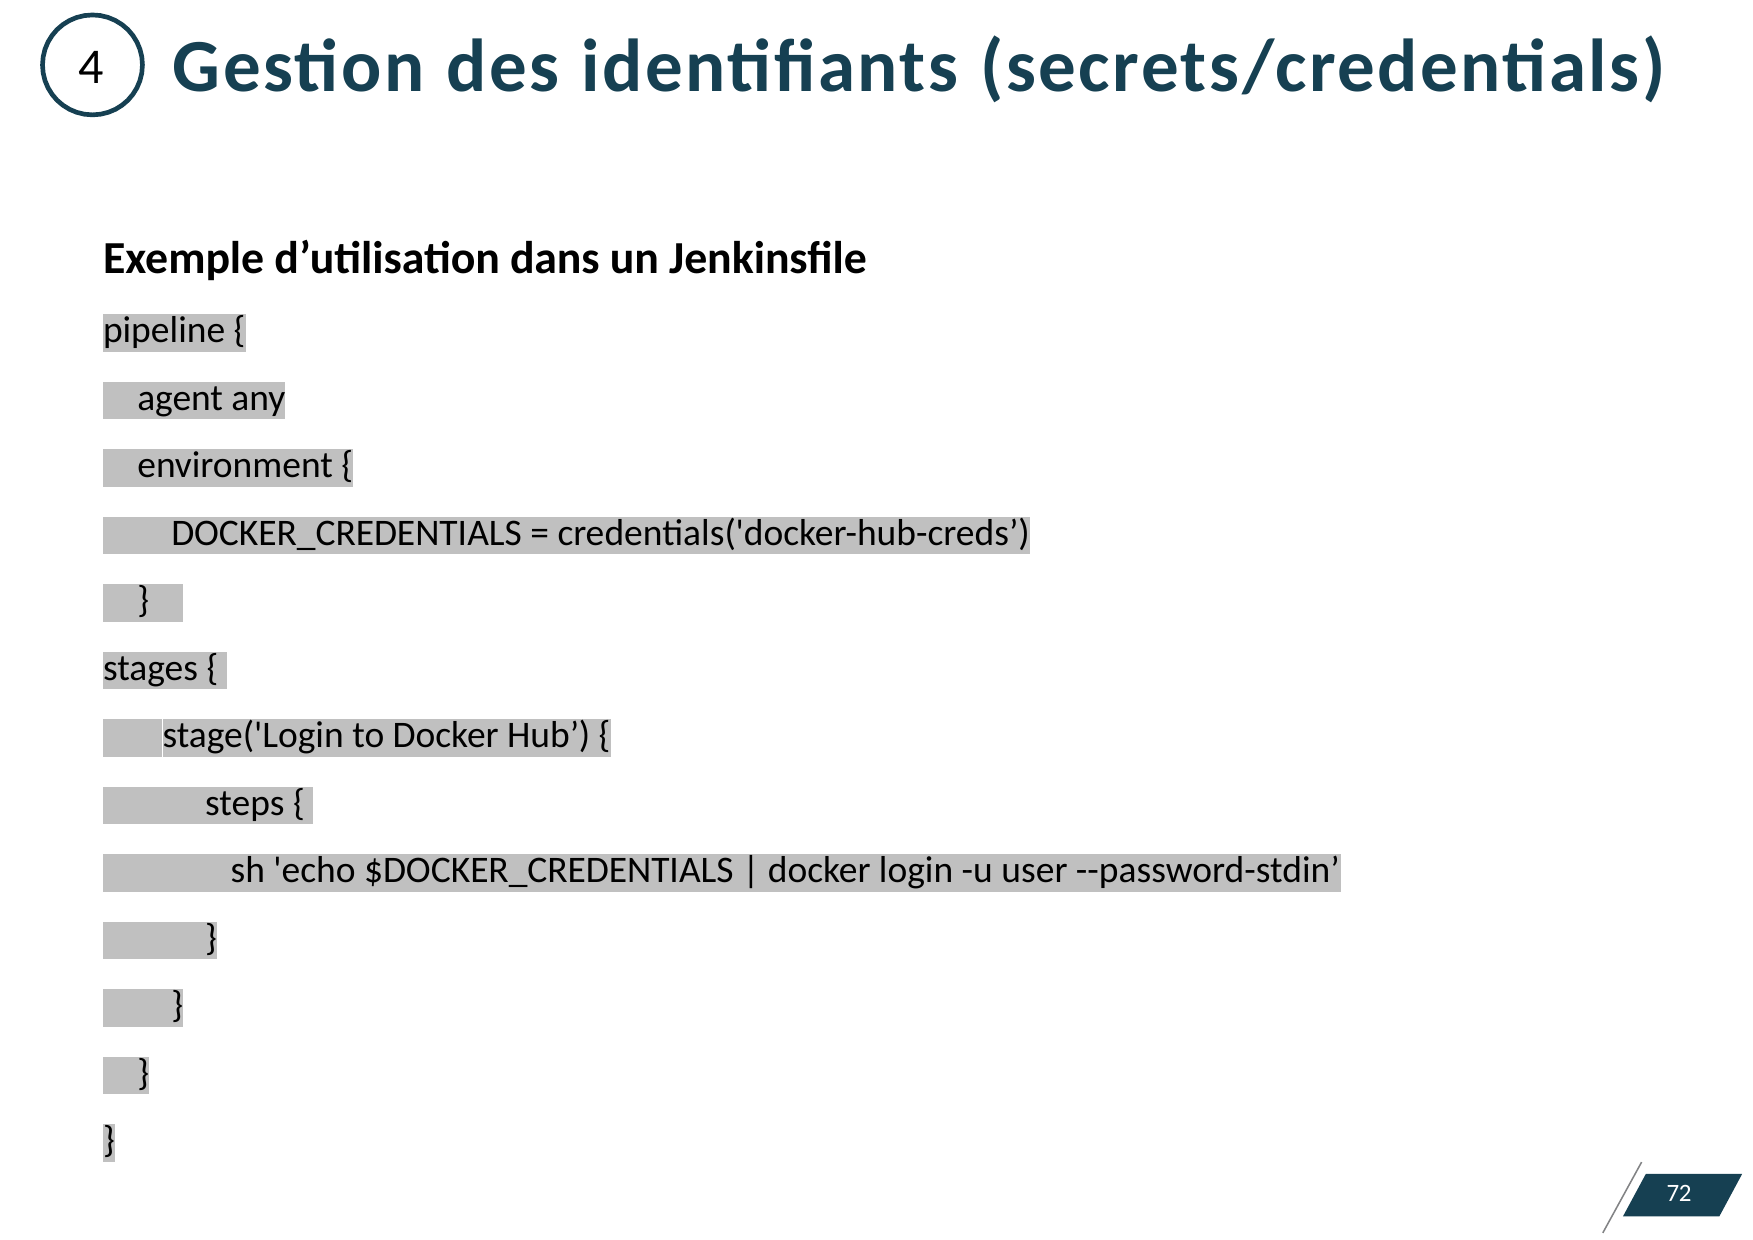

# Gestion des identifiants (secrets/credentials)
4
Exemple d’utilisation dans un Jenkinsfile
pipeline {
 agent any
 environment {
 DOCKER_CREDENTIALS = credentials('docker-hub-creds’)
 }
stages {
 stage('Login to Docker Hub’) {
 steps {
 sh 'echo $DOCKER_CREDENTIALS | docker login -u user --password-stdin’
 }
 }
 }
}
72